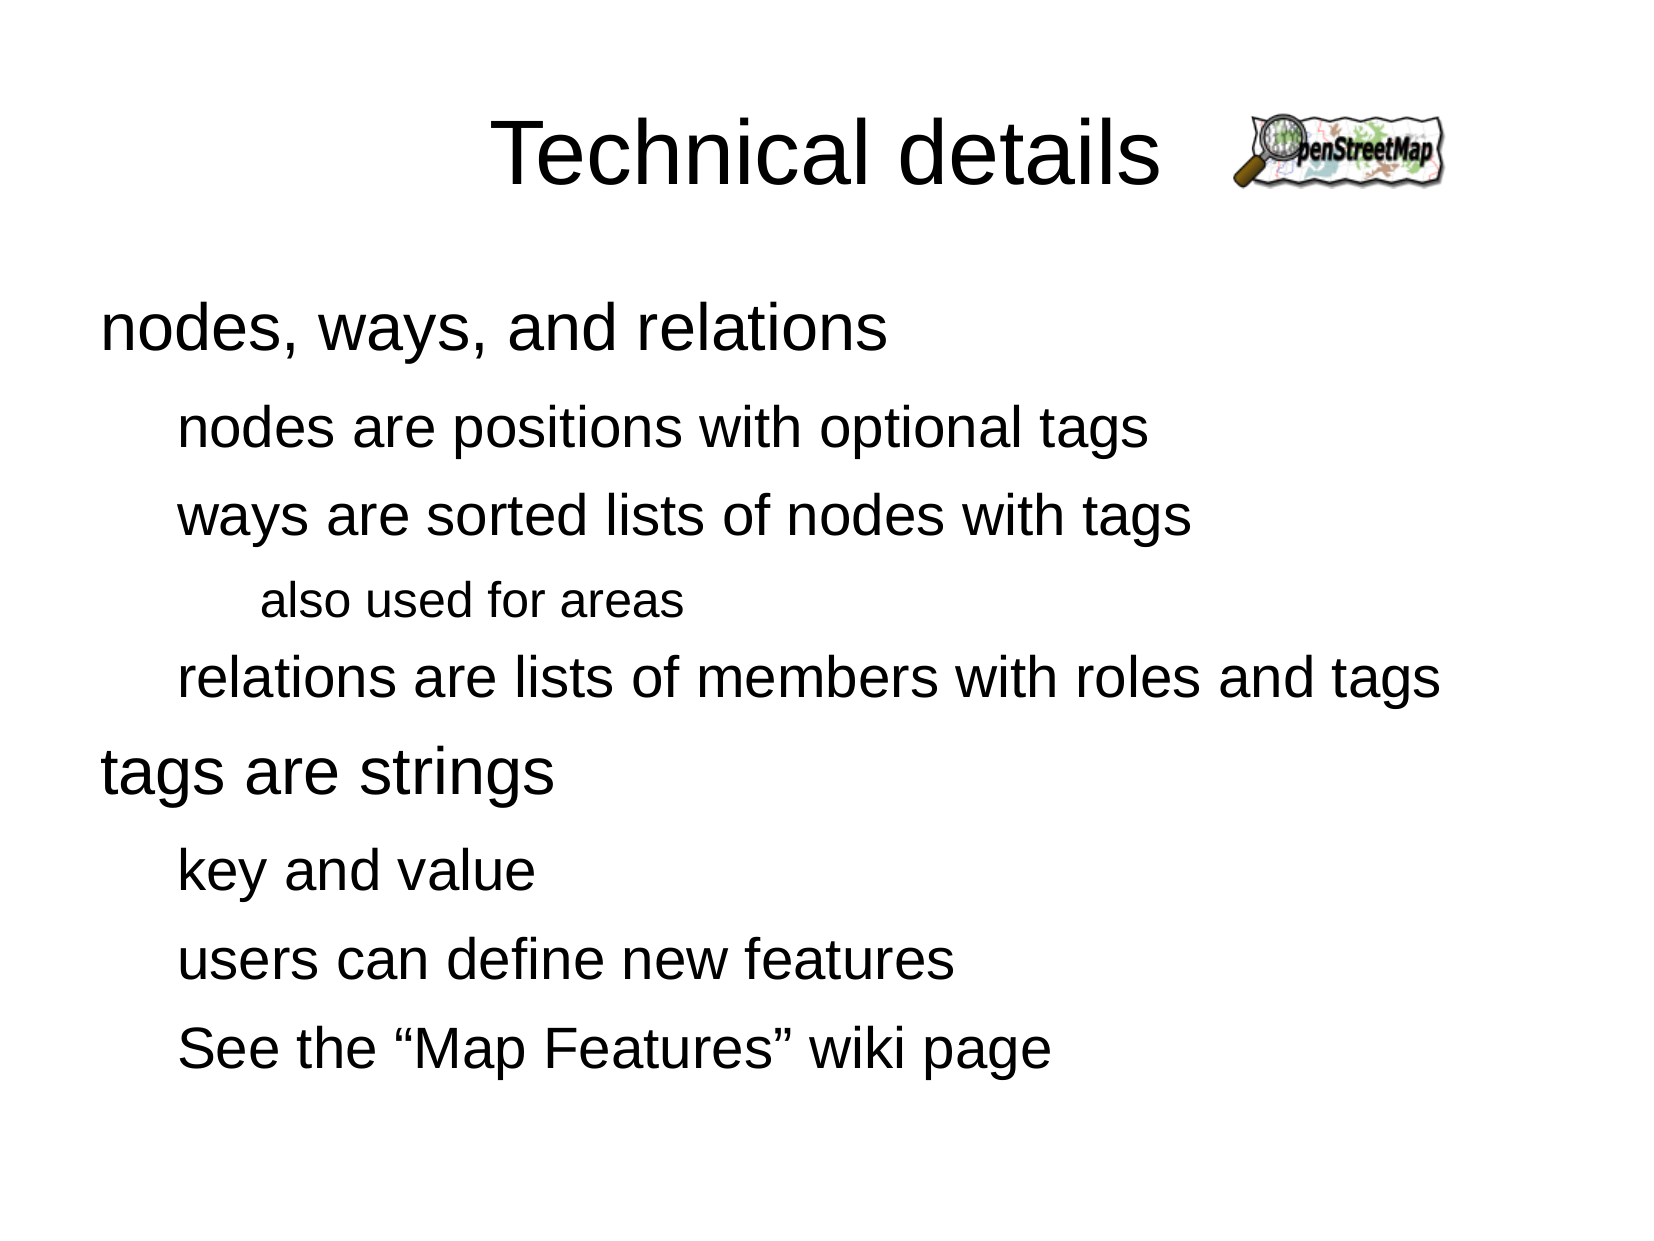

# Technical details
nodes, ways, and relations
nodes are positions with optional tags
ways are sorted lists of nodes with tags
also used for areas
relations are lists of members with roles and tags
tags are strings
key and value
users can define new features
See the “Map Features” wiki page